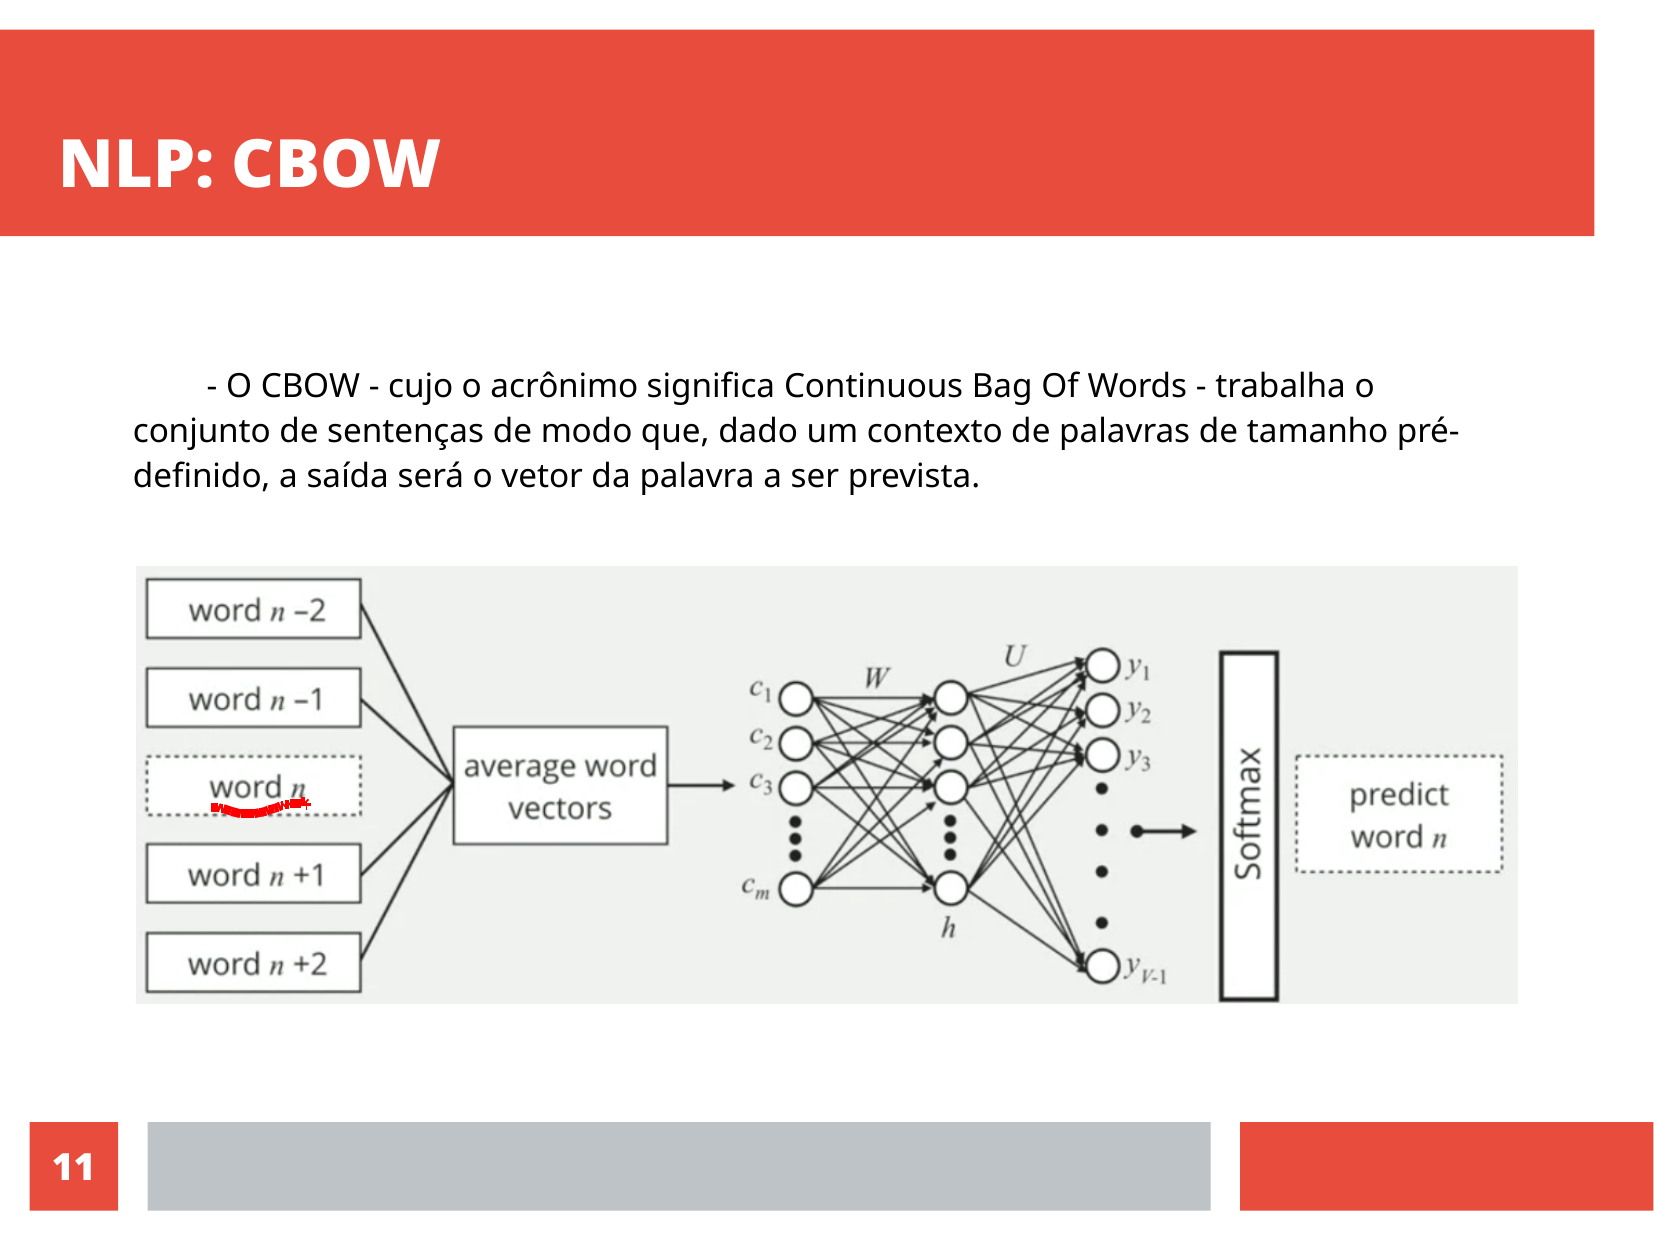

# NLP: CBOW
	- O CBOW - cujo o acrônimo significa Continuous Bag Of Words - trabalha o conjunto de sentenças de modo que, dado um contexto de palavras de tamanho pré-definido, a saída será o vetor da palavra a ser prevista.
11